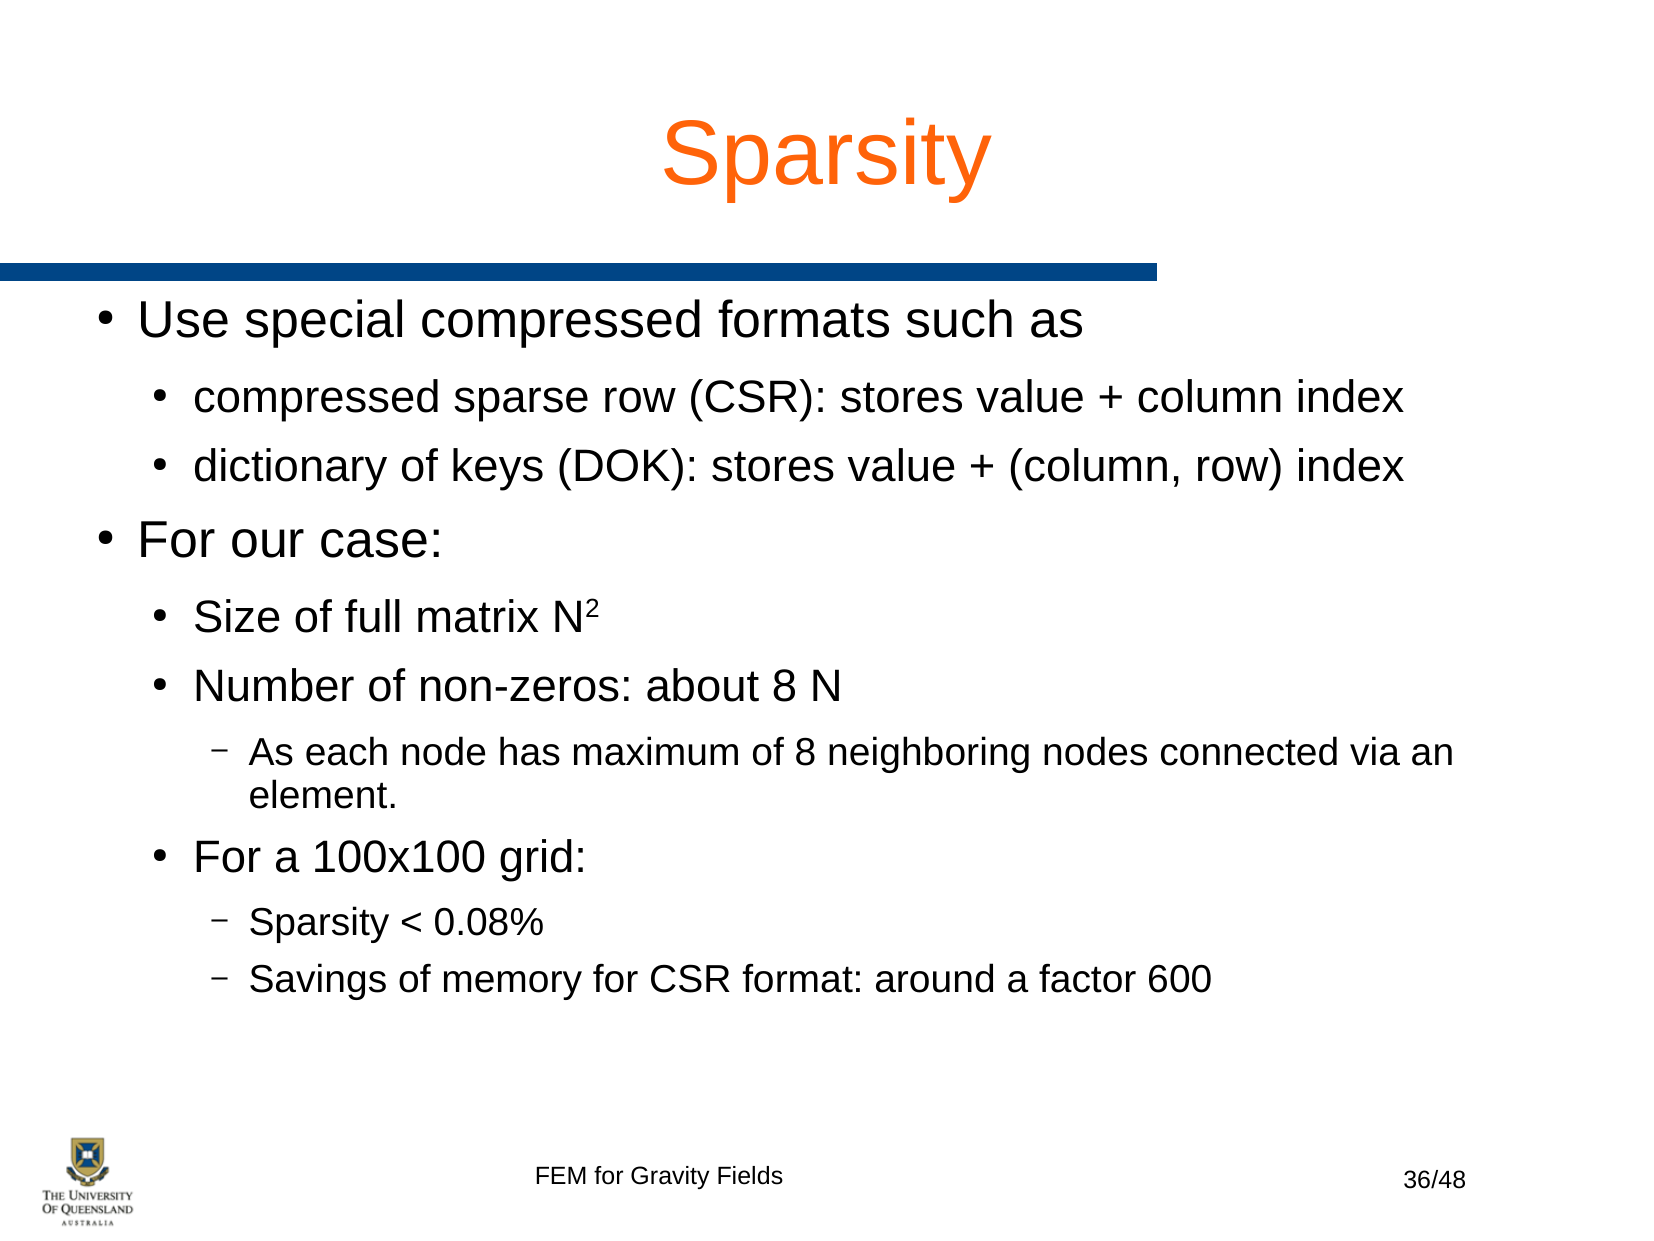

# Sparsity
Use special compressed formats such as
compressed sparse row (CSR): stores value + column index
dictionary of keys (DOK): stores value + (column, row) index
For our case:
Size of full matrix N2
Number of non-zeros: about 8 N
As each node has maximum of 8 neighboring nodes connected via an element.
For a 100x100 grid:
Sparsity < 0.08%
Savings of memory for CSR format: around a factor 600